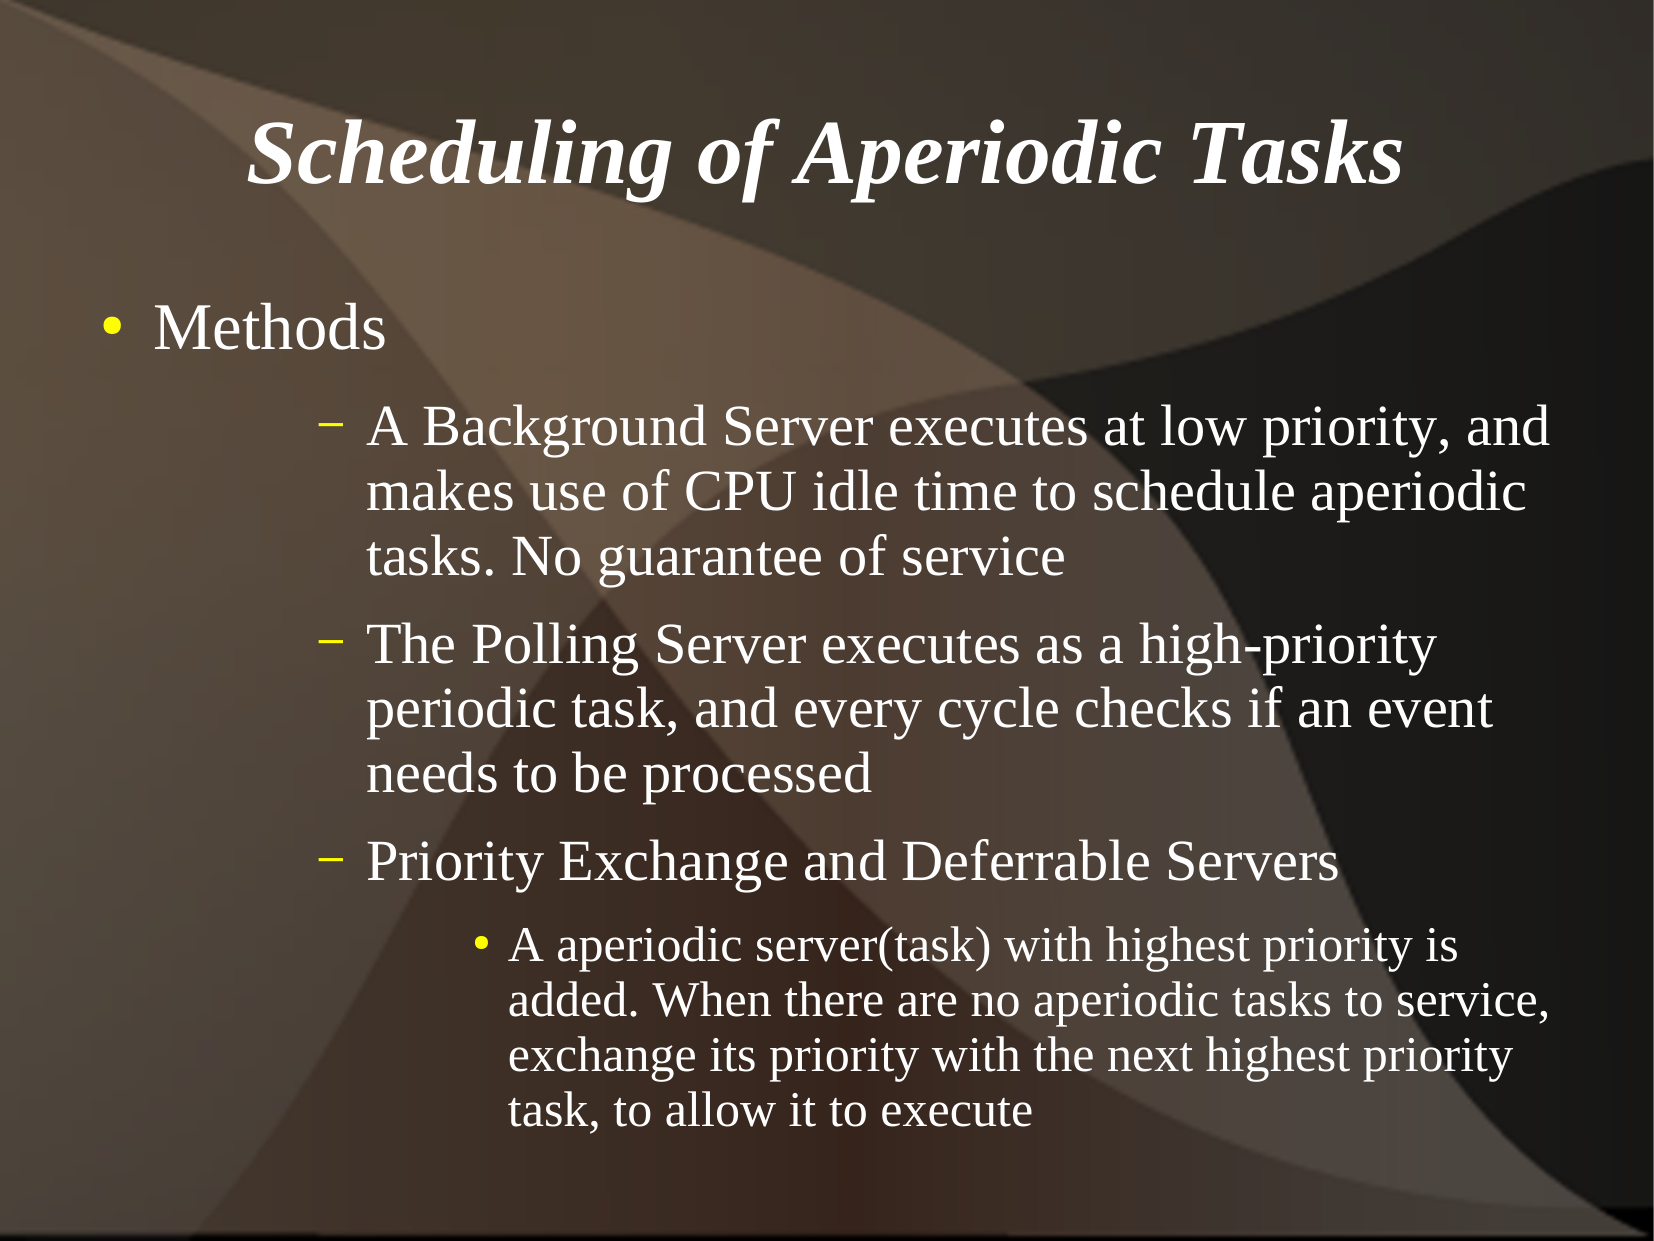

# Scheduling of Aperiodic Tasks
Methods
A Background Server executes at low priority, and makes use of CPU idle time to schedule aperiodic tasks. No guarantee of service
The Polling Server executes as a high-priority periodic task, and every cycle checks if an event needs to be processed
Priority Exchange and Deferrable Servers
A aperiodic server(task) with highest priority is added. When there are no aperiodic tasks to service, exchange its priority with the next highest priority task, to allow it to execute